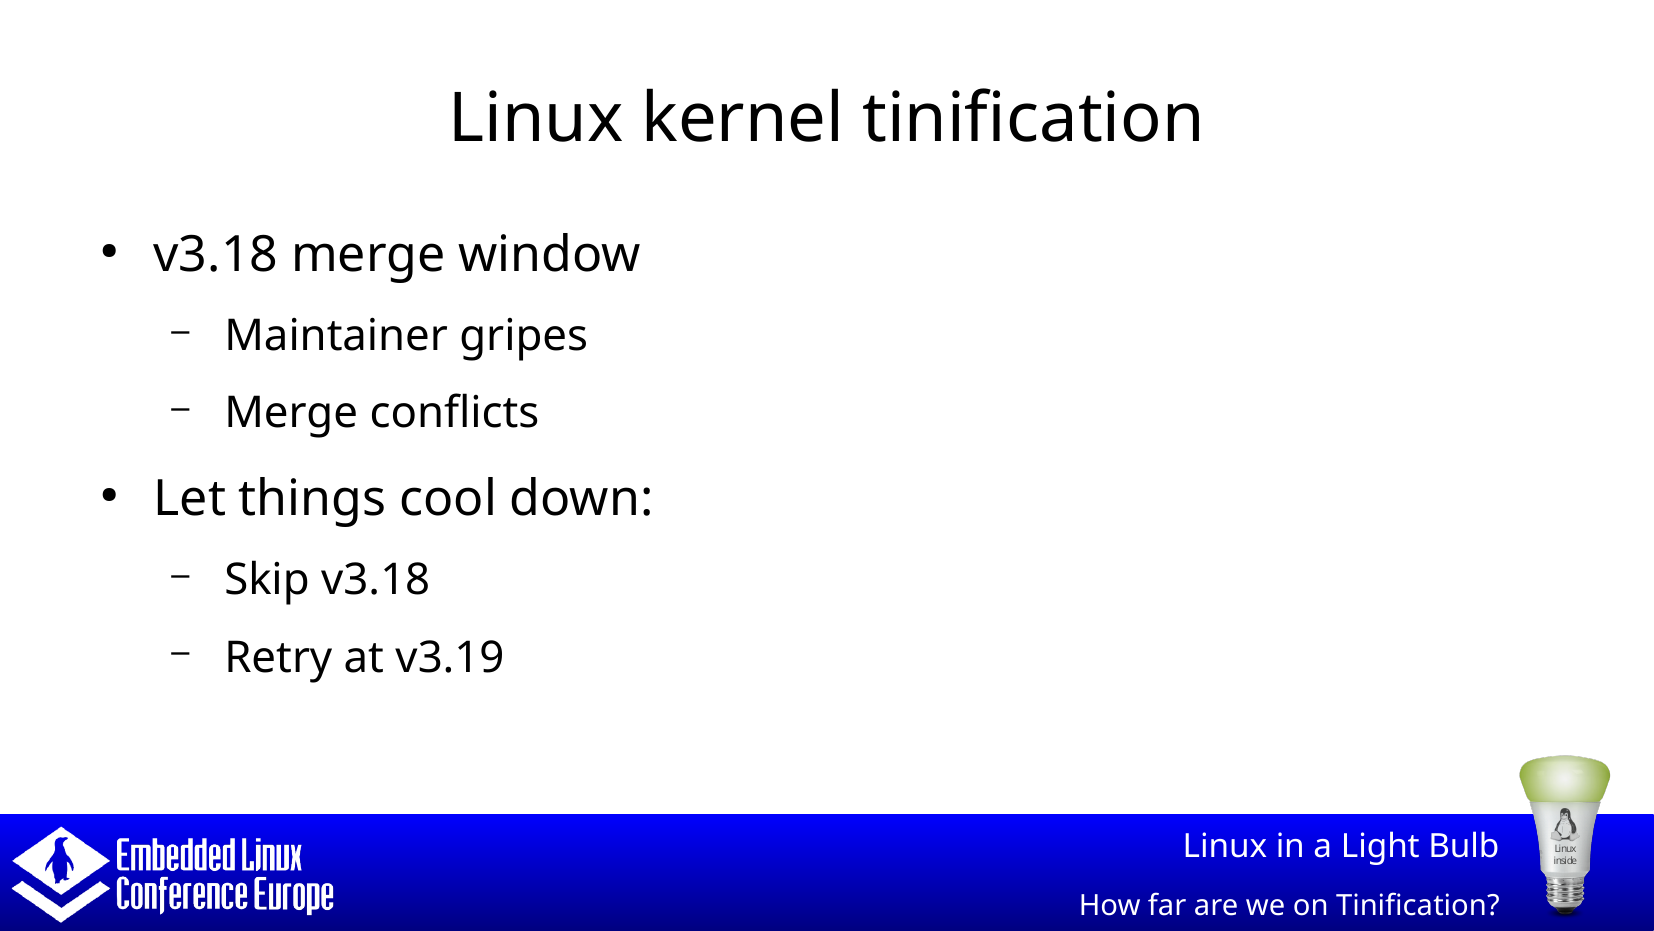

# Linux kernel tinification
v3.18 merge window
Maintainer gripes
Merge conflicts
Let things cool down:
Skip v3.18
Retry at v3.19
Linux in a Light Bulb